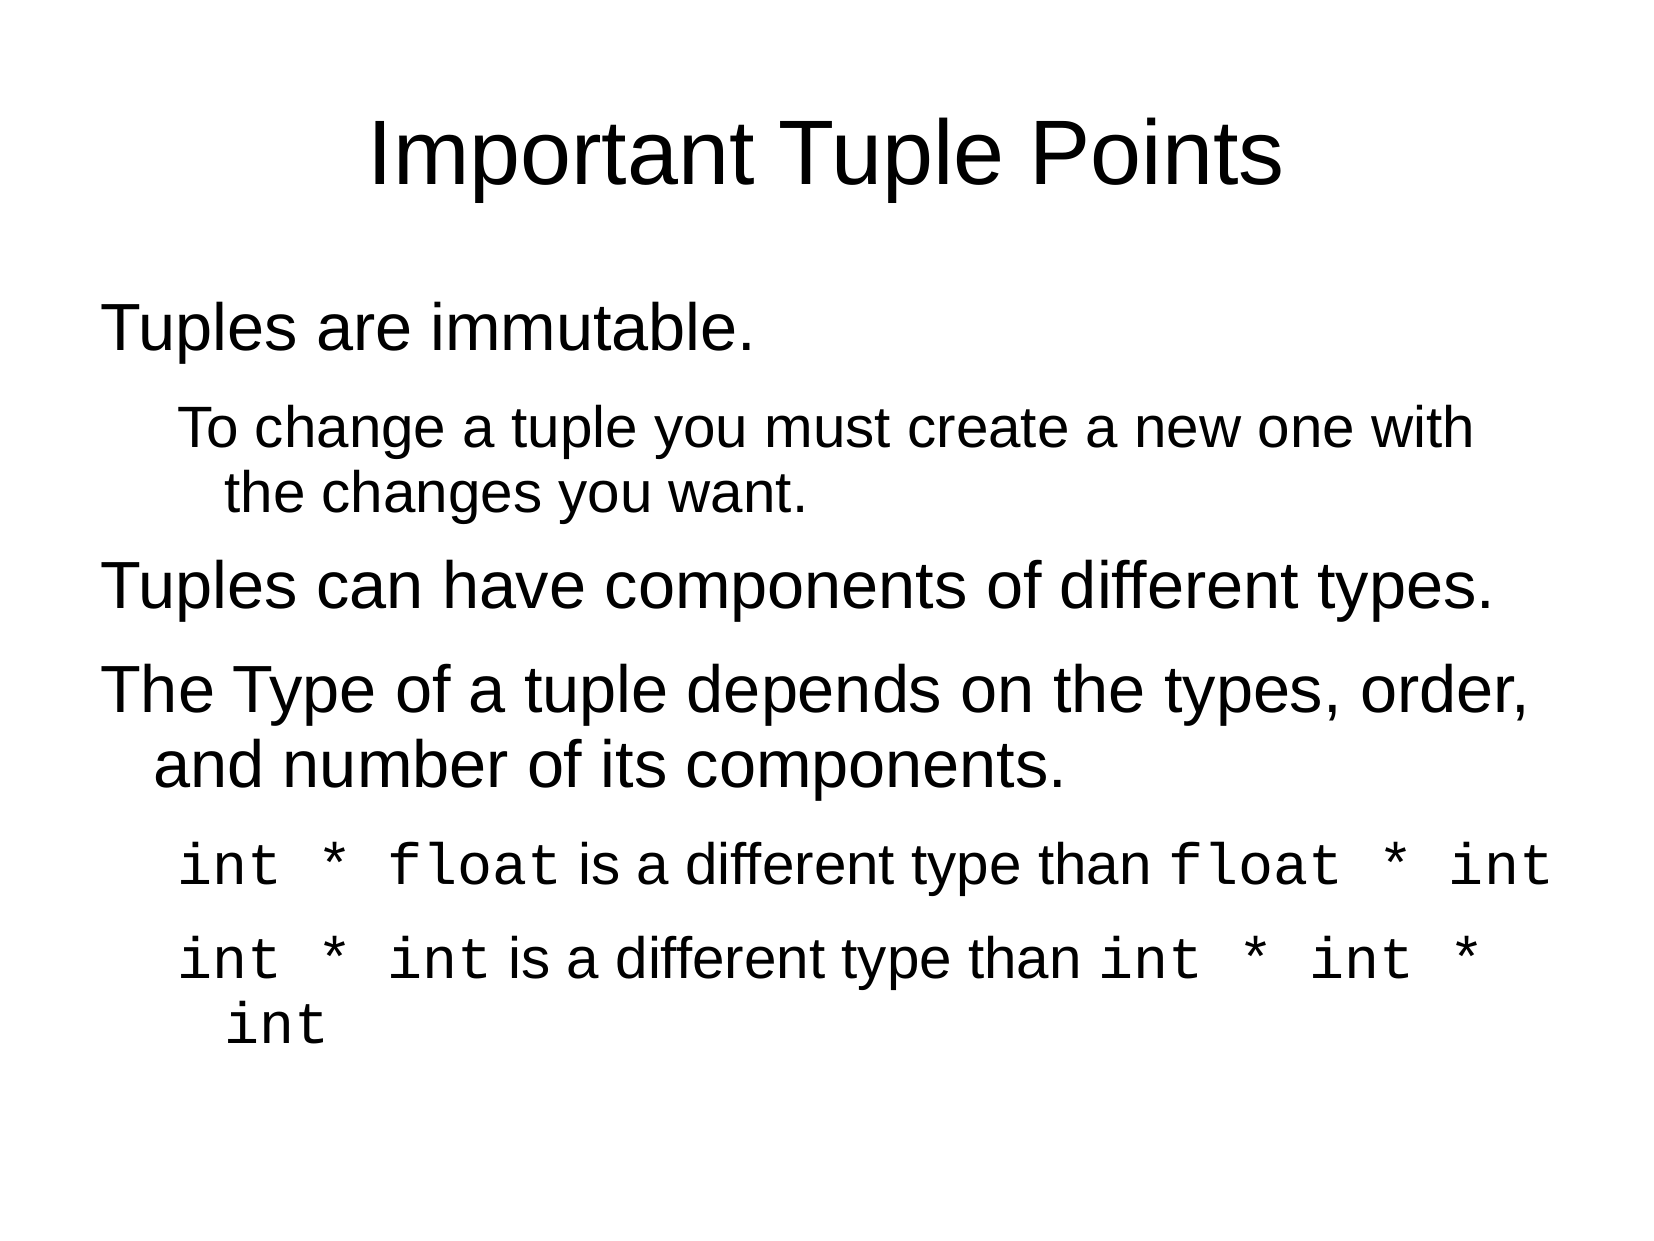

# Important Tuple Points
Tuples are immutable.
To change a tuple you must create a new one with the changes you want.
Tuples can have components of different types.
The Type of a tuple depends on the types, order, and number of its components.
int * float is a different type than float * int
int * int is a different type than int * int * int